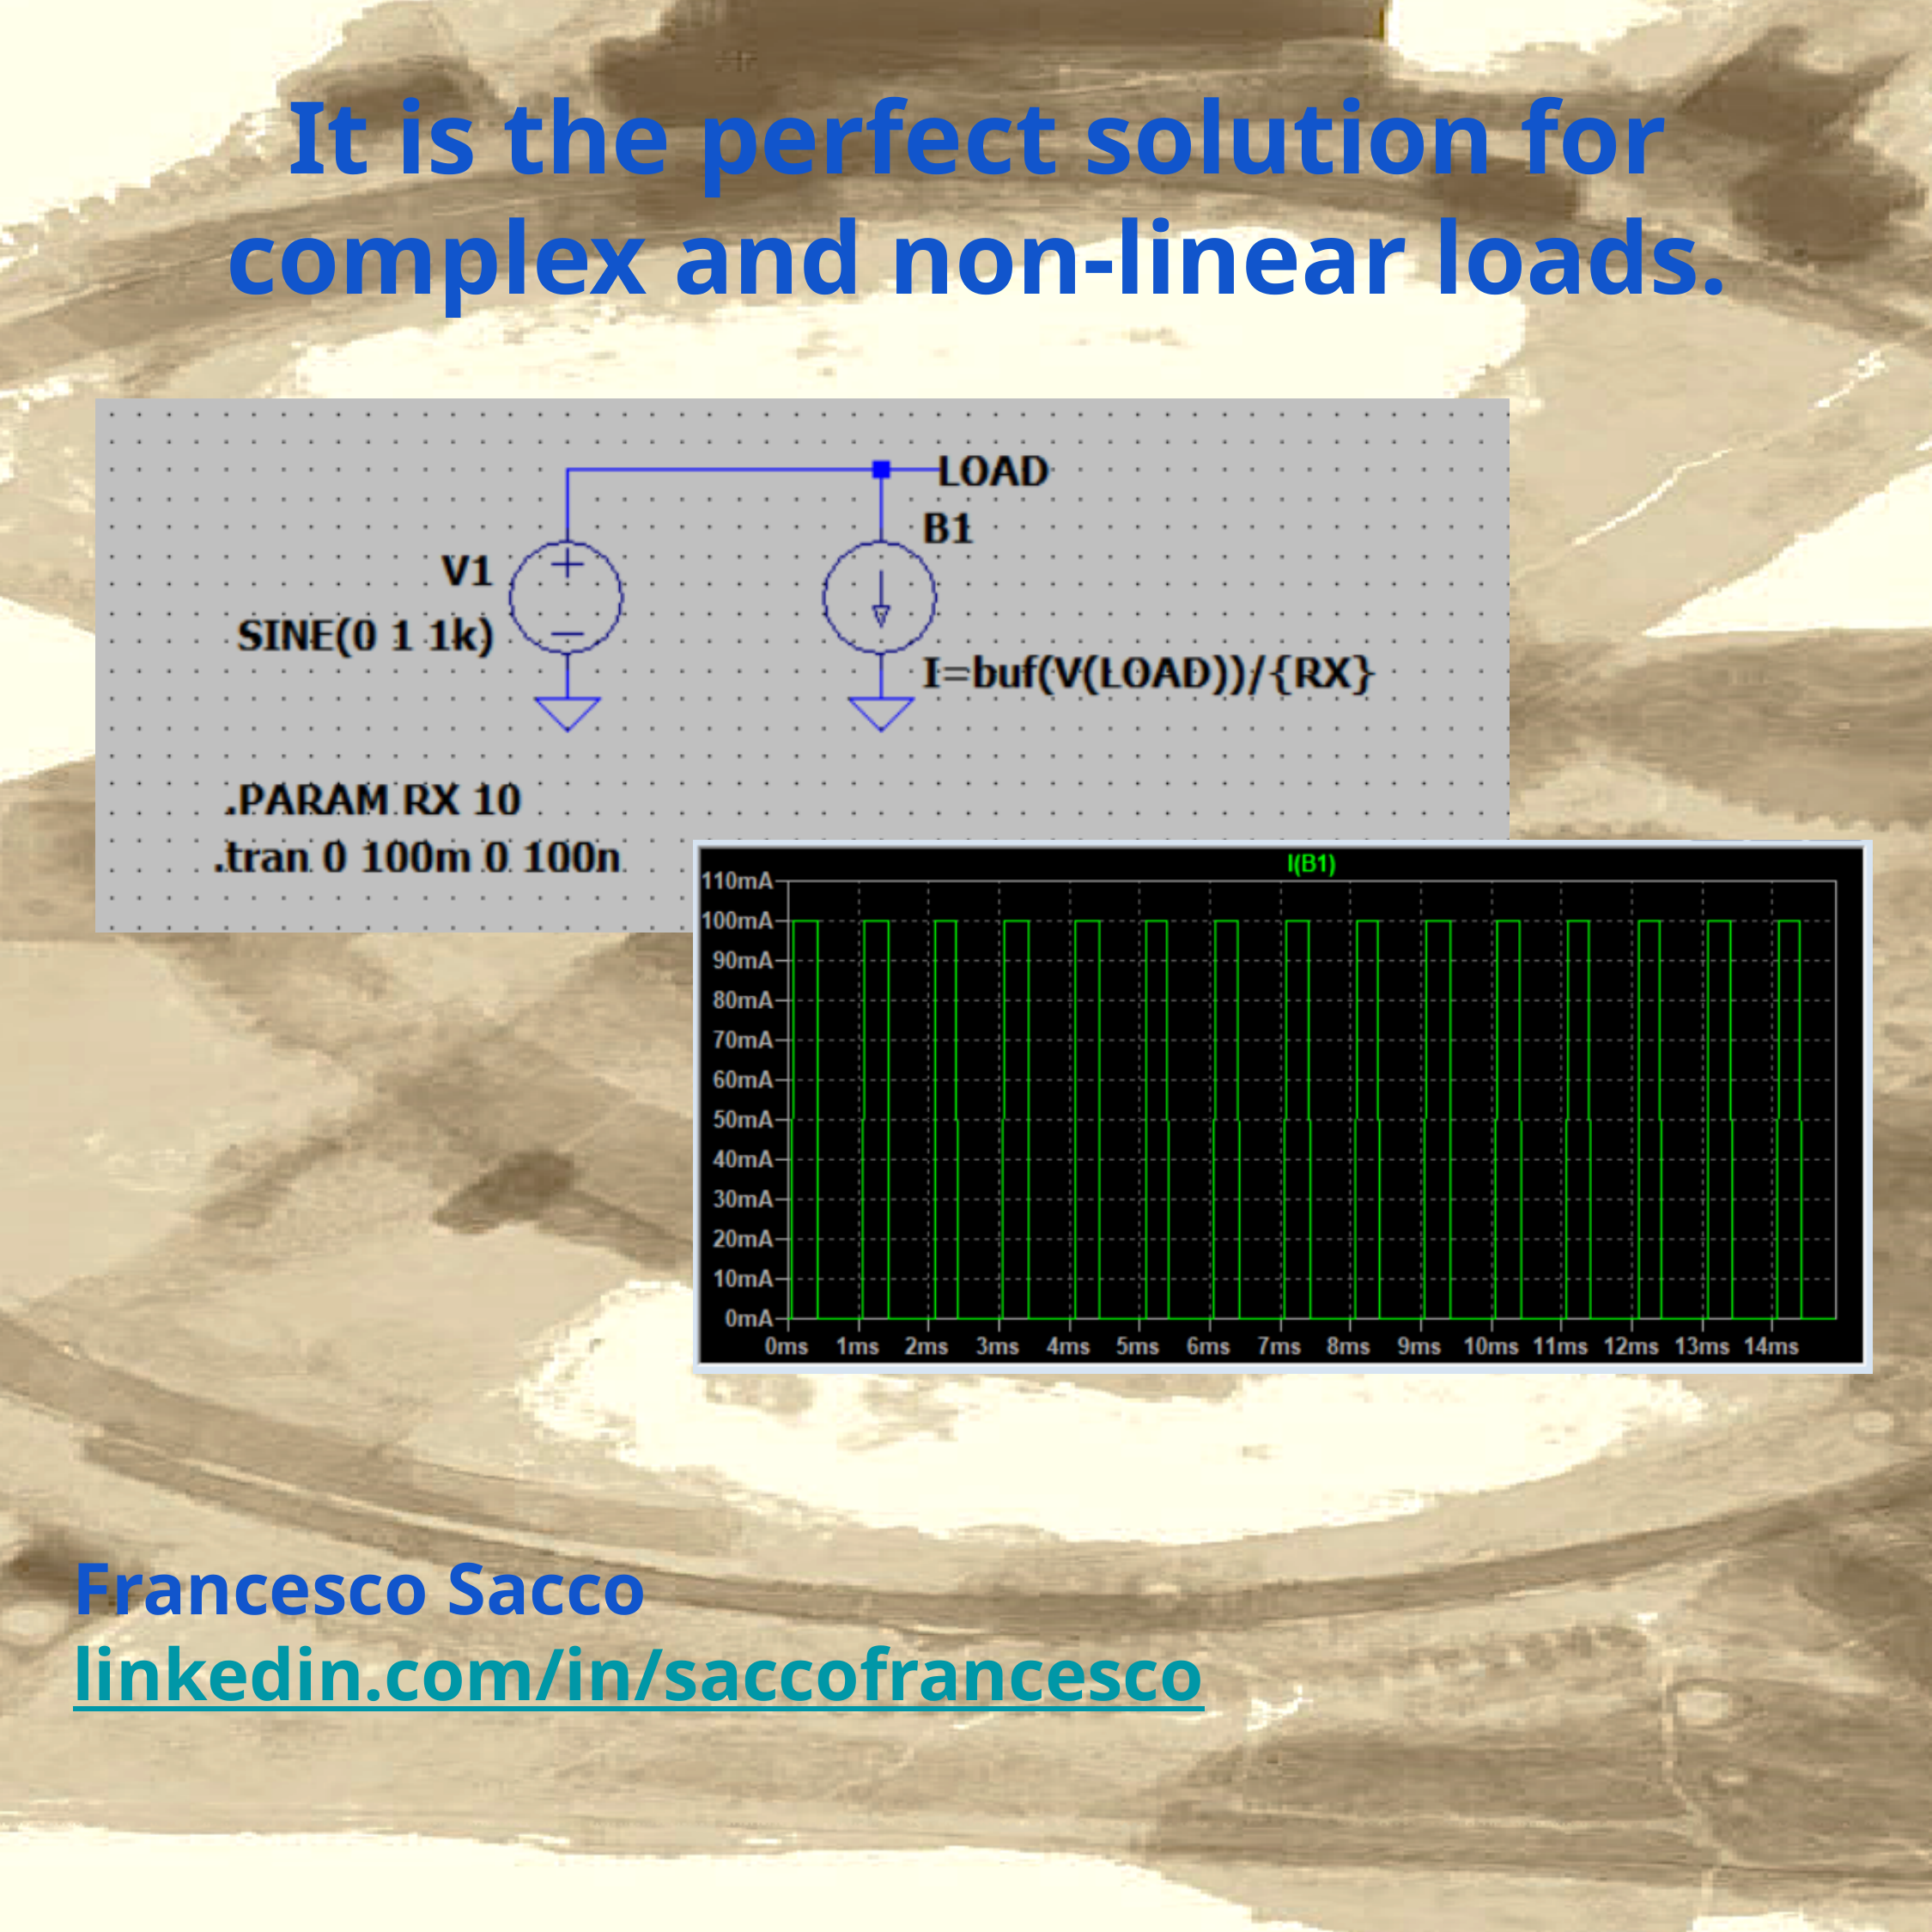

It is the perfect solution for complex and non-linear loads.
Francesco Sacco
linkedin.com/in/saccofrancesco